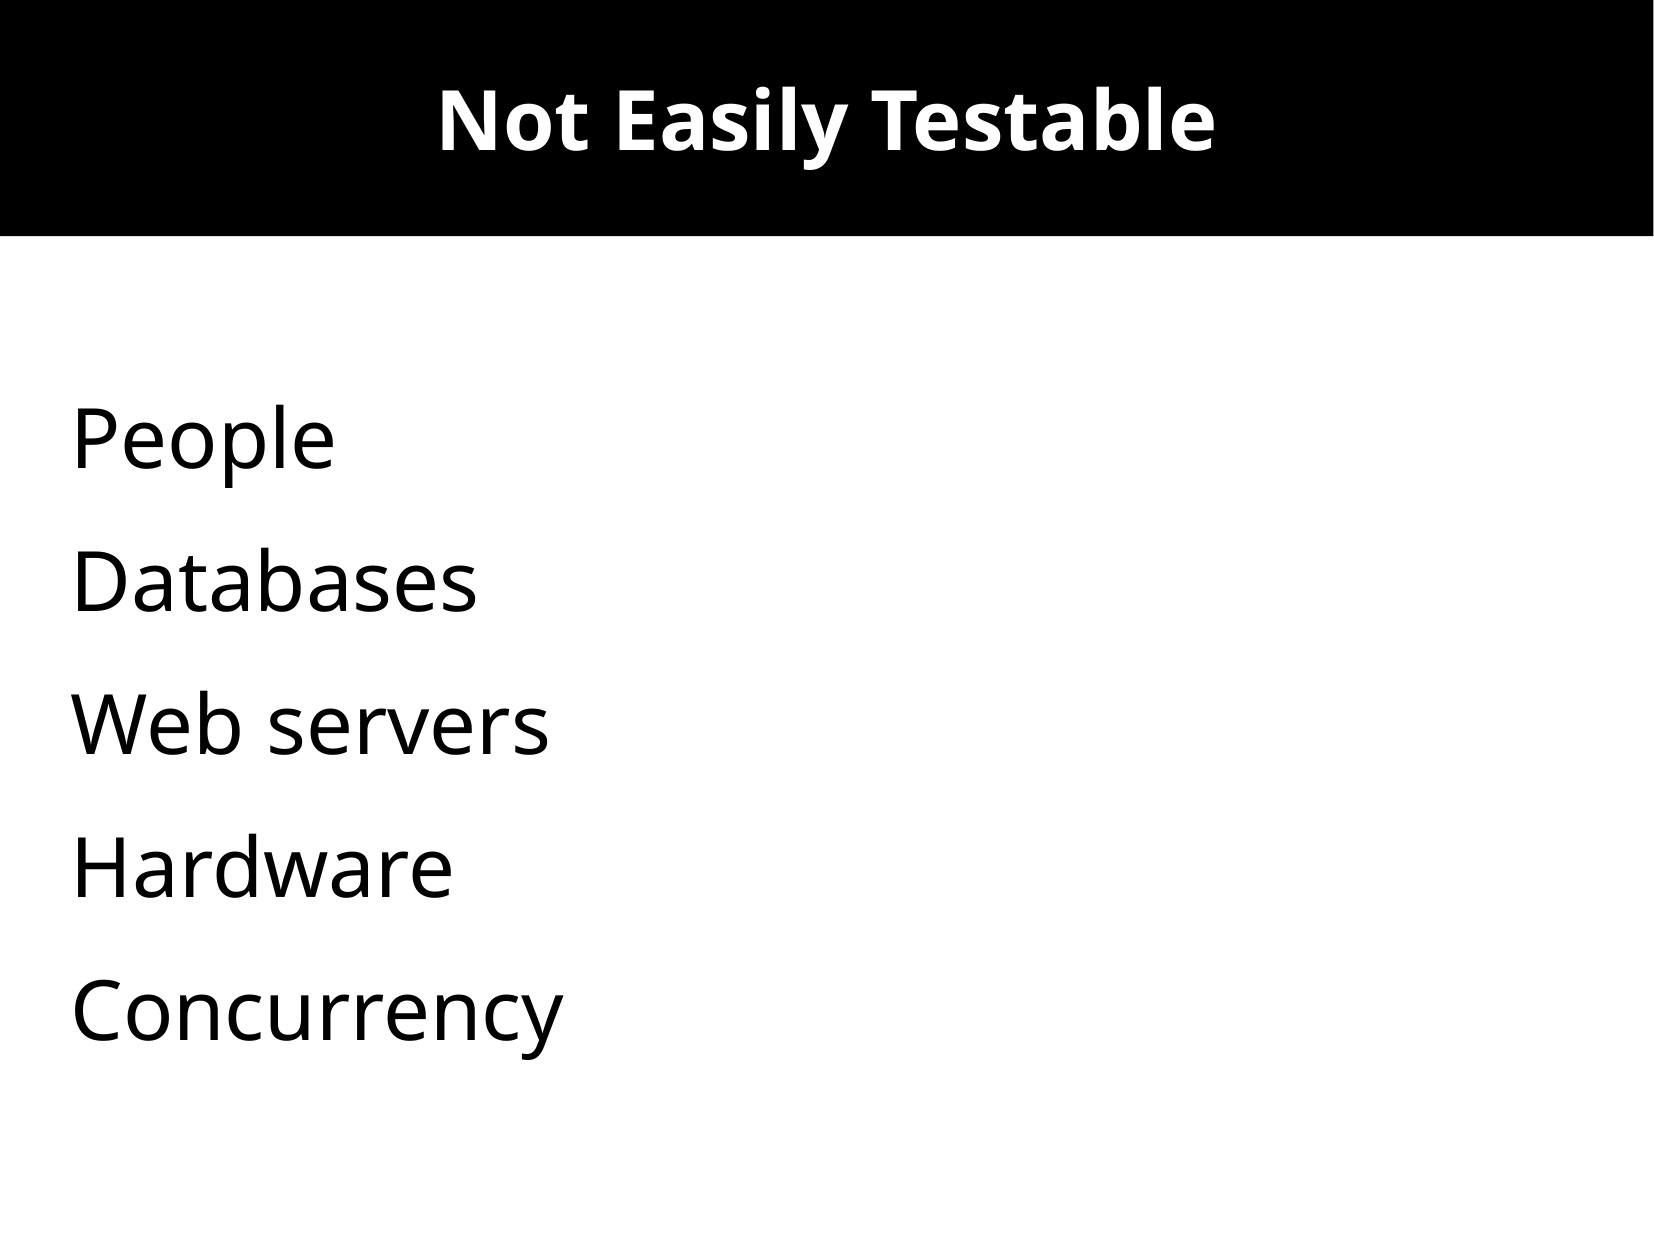

# Not Easily Testable
People
Databases
Web servers
Hardware
Concurrency